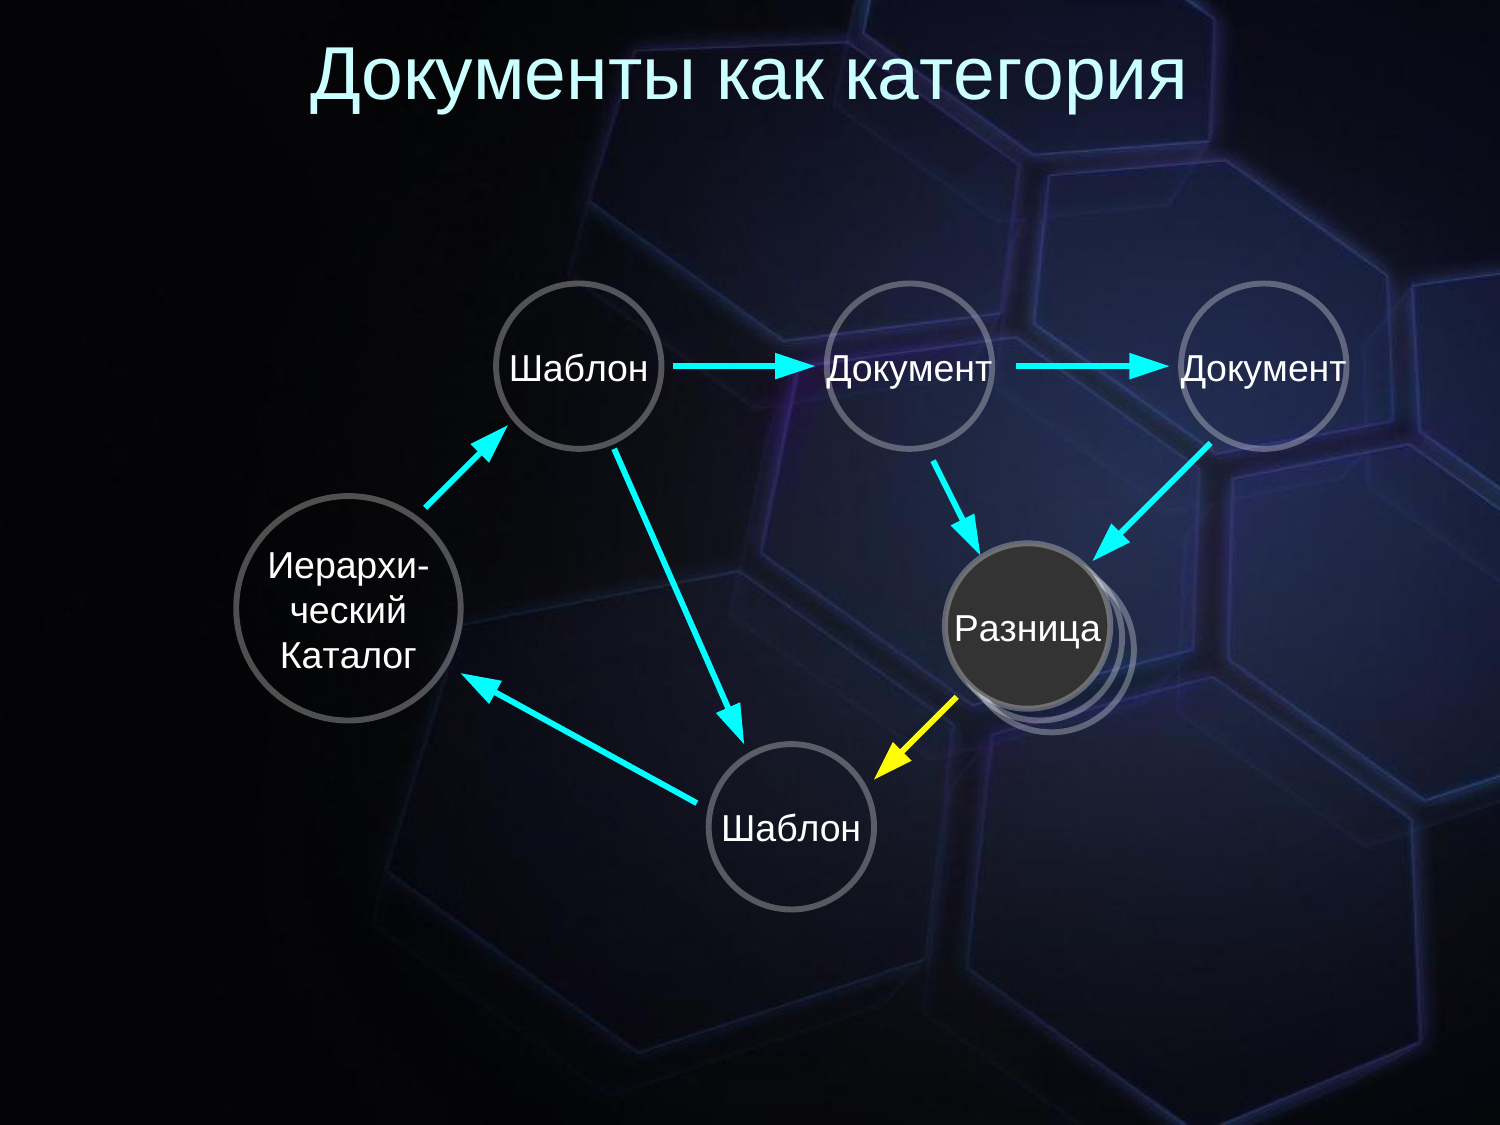

# Документы как категория
Шаблон
Документ
Документ
Иерархи-
ческий
Каталог
Разница
Шаблон